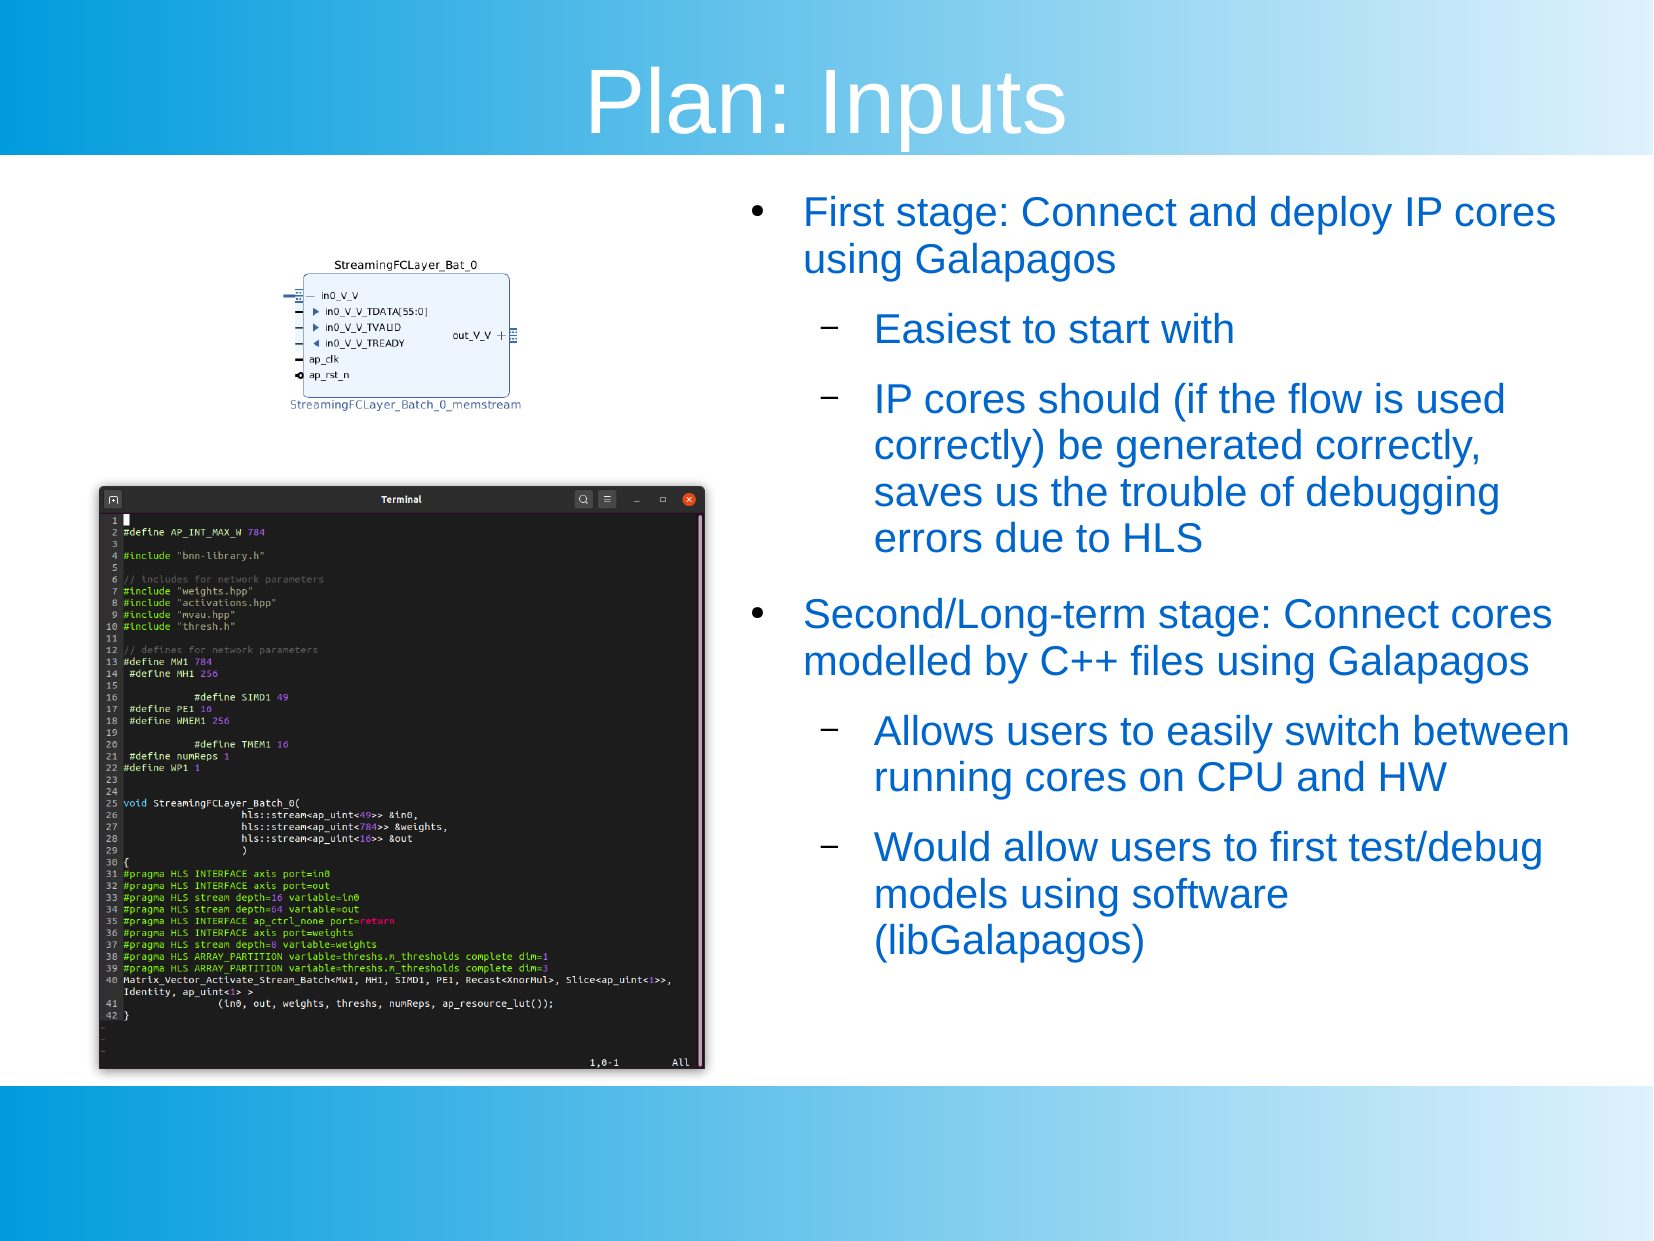

# Plan: Inputs
First stage: Connect and deploy IP cores using Galapagos
Easiest to start with
IP cores should (if the flow is used correctly) be generated correctly, saves us the trouble of debugging errors due to HLS
Second/Long-term stage: Connect cores modelled by C++ files using Galapagos
Allows users to easily switch between running cores on CPU and HW
Would allow users to first test/debug models using software (libGalapagos)